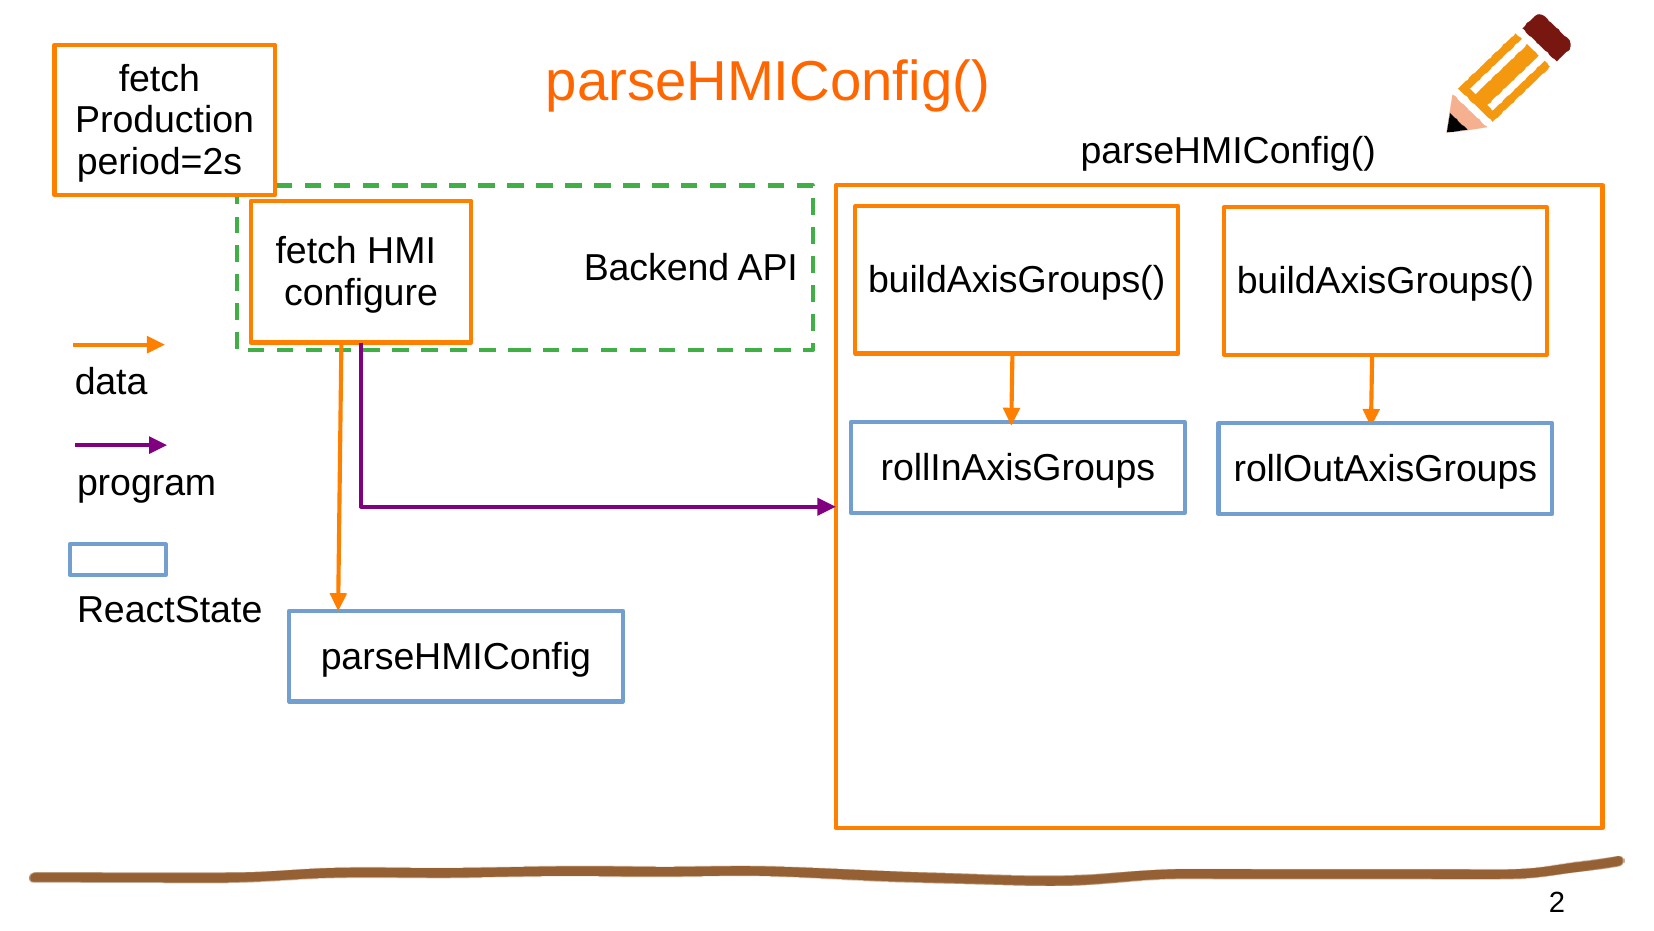

# parseHMIConfig()
fetch
Production
period=2s
parseHMIConfig()
Backend API
fetch HMI
configure
buildAxisGroups()
buildAxisGroups()
data
rollInAxisGroups
rollOutAxisGroups
program
ReactState
parseHMIConfig
2